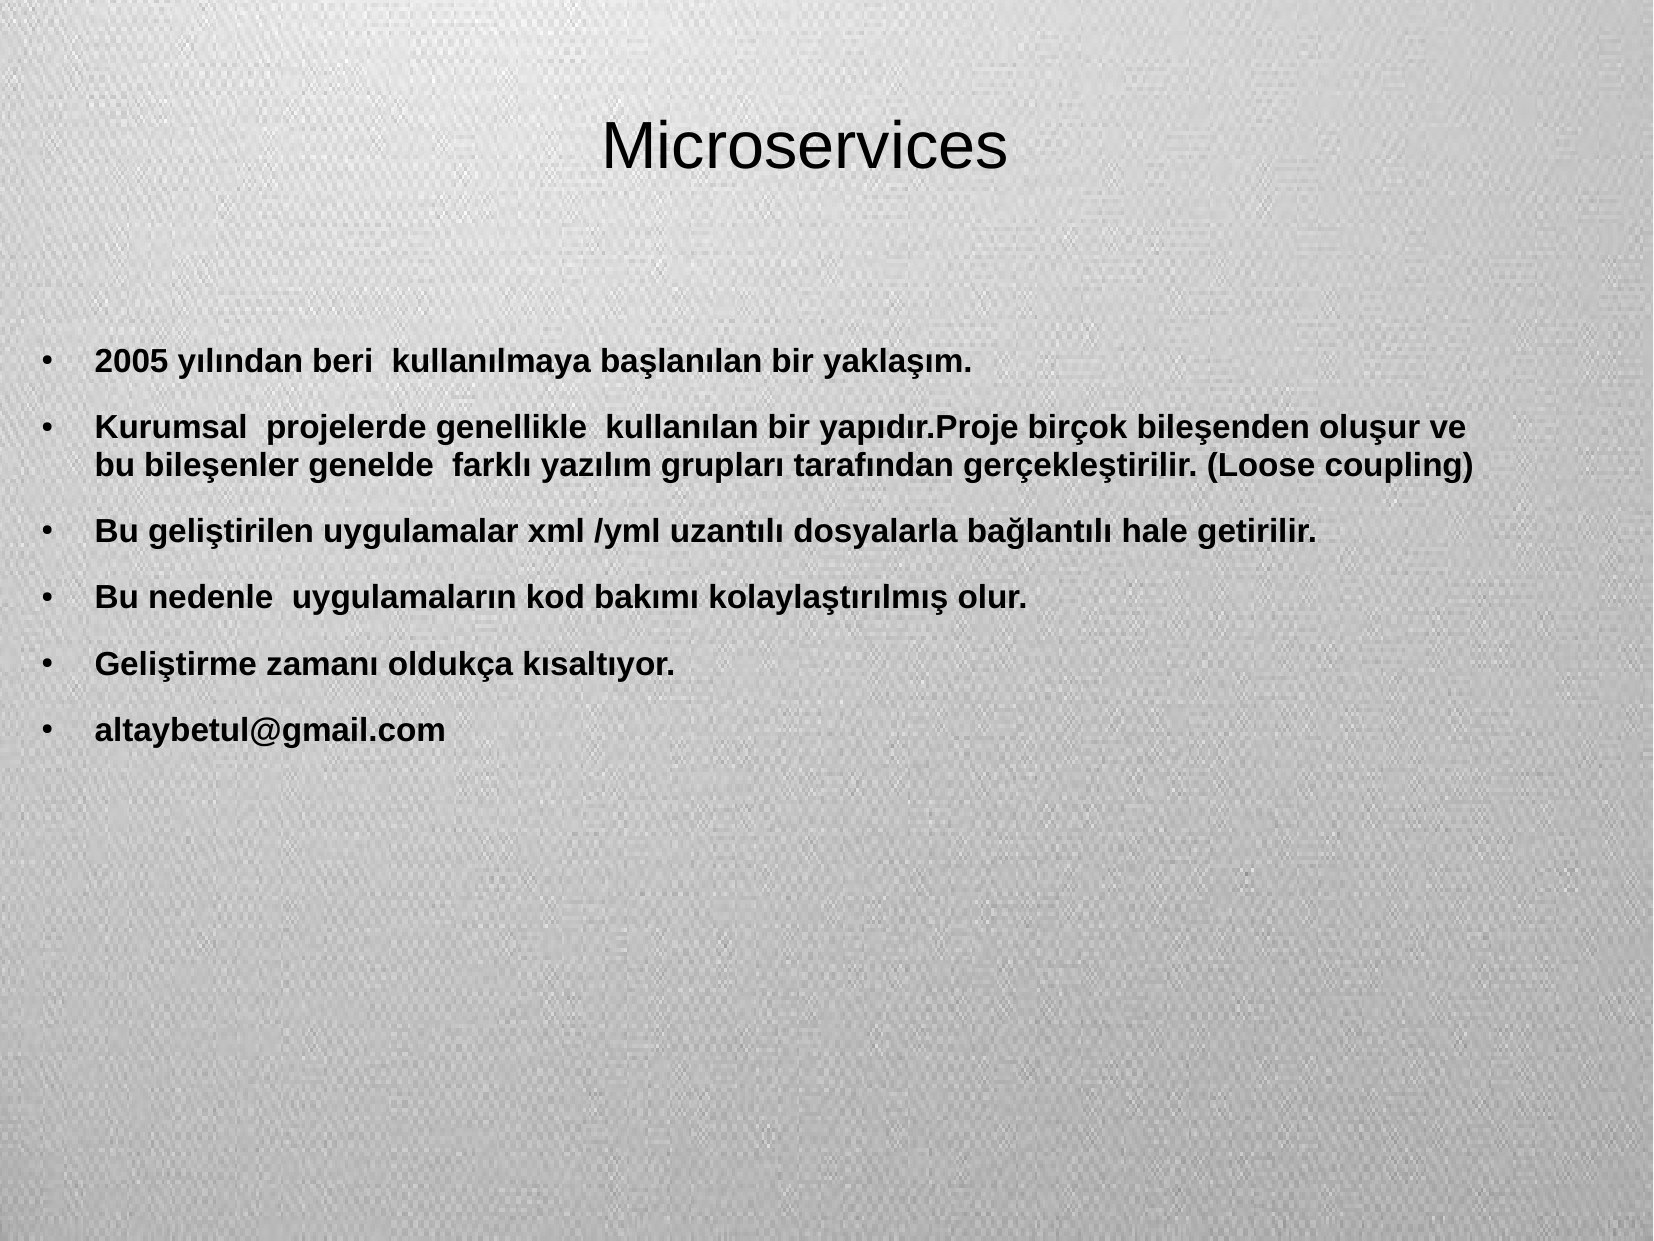

# Microservices
2005 yılından beri kullanılmaya başlanılan bir yaklaşım.
Kurumsal projelerde genellikle kullanılan bir yapıdır.Proje birçok bileşenden oluşur ve bu bileşenler genelde farklı yazılım grupları tarafından gerçekleştirilir. (Loose coupling)
Bu geliştirilen uygulamalar xml /yml uzantılı dosyalarla bağlantılı hale getirilir.
Bu nedenle uygulamaların kod bakımı kolaylaştırılmış olur.
Geliştirme zamanı oldukça kısaltıyor.
altaybetul@gmail.com